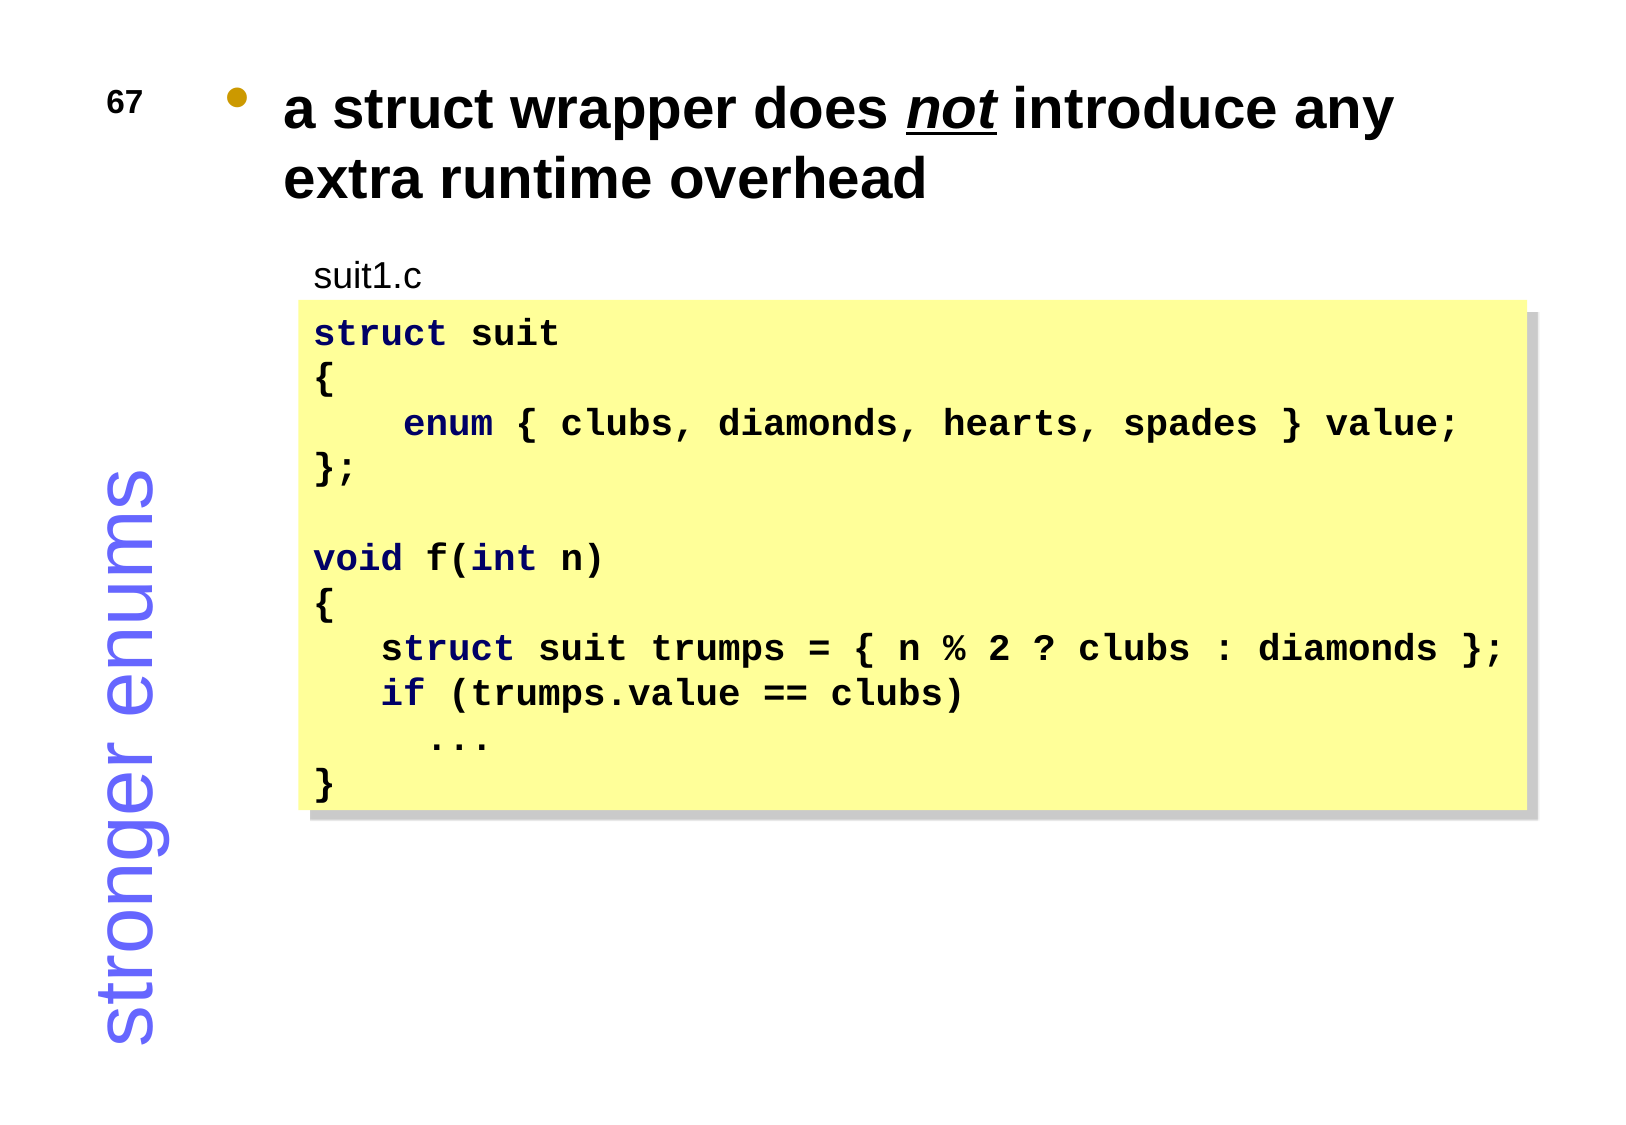

67
a struct wrapper does not introduce any extra runtime overhead
suit1.c
struct suit
{
 enum { clubs, diamonds, hearts, spades } value;
};
void f(int n)
{
 struct suit trumps = { n % 2 ? clubs : diamonds };
 if (trumps.value == clubs)
 ...
}
# stronger enums